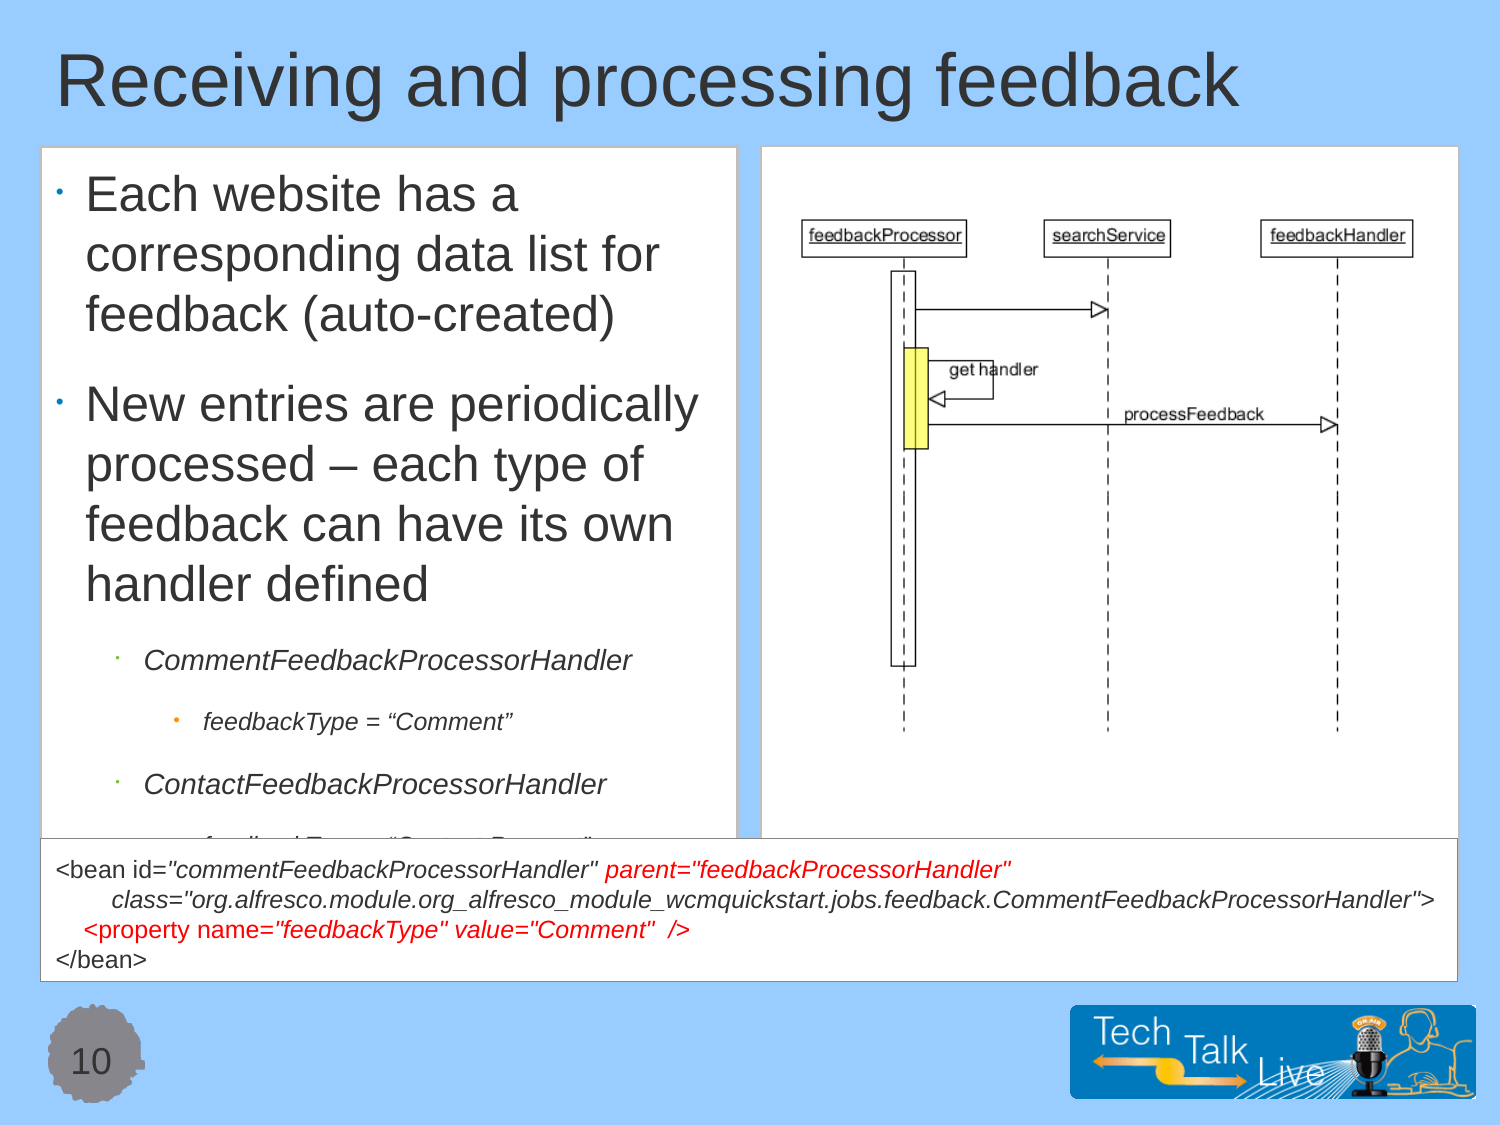

# Receiving and processing feedback
Each website has a corresponding data list for feedback (auto-created)
New entries are periodically processed – each type of feedback can have its own handler defined
CommentFeedbackProcessorHandler
feedbackType = “Comment”
ContactFeedbackProcessorHandler
feedbackType = “Contact Request”
<bean id="commentFeedbackProcessorHandler" parent="feedbackProcessorHandler"
 class="org.alfresco.module.org_alfresco_module_wcmquickstart.jobs.feedback.CommentFeedbackProcessorHandler">
 <property name="feedbackType" value="Comment" />
</bean>